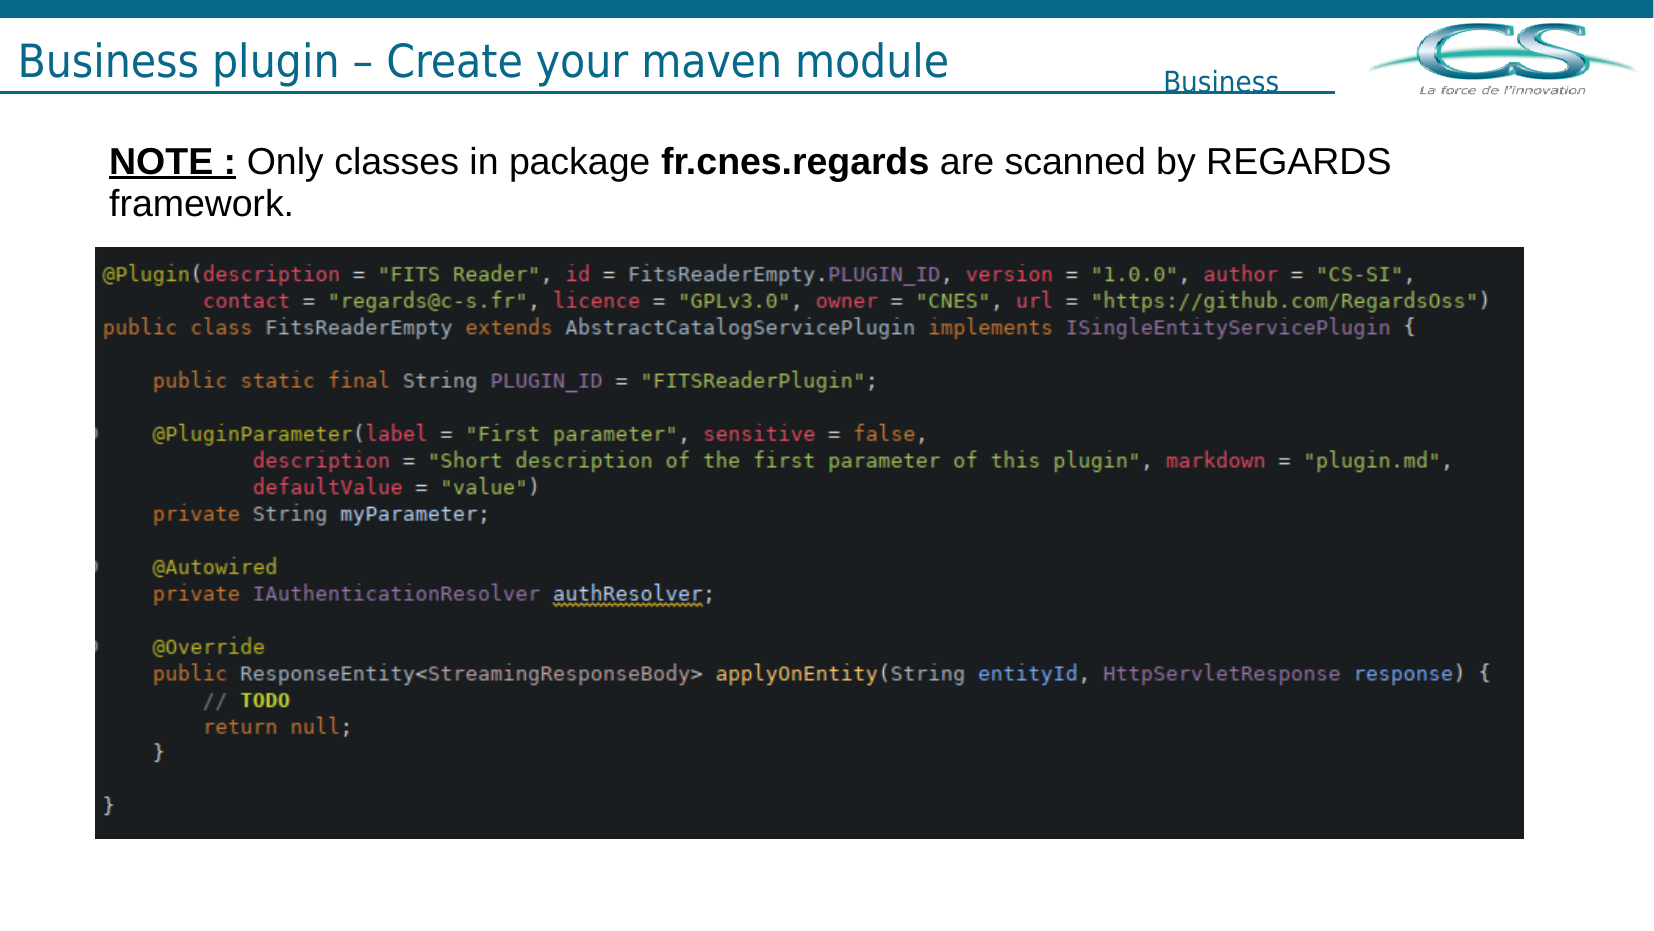

Business plugin – Create your maven module
Business
#
NOTE : Only classes in package fr.cnes.regards are scanned by REGARDS framework.